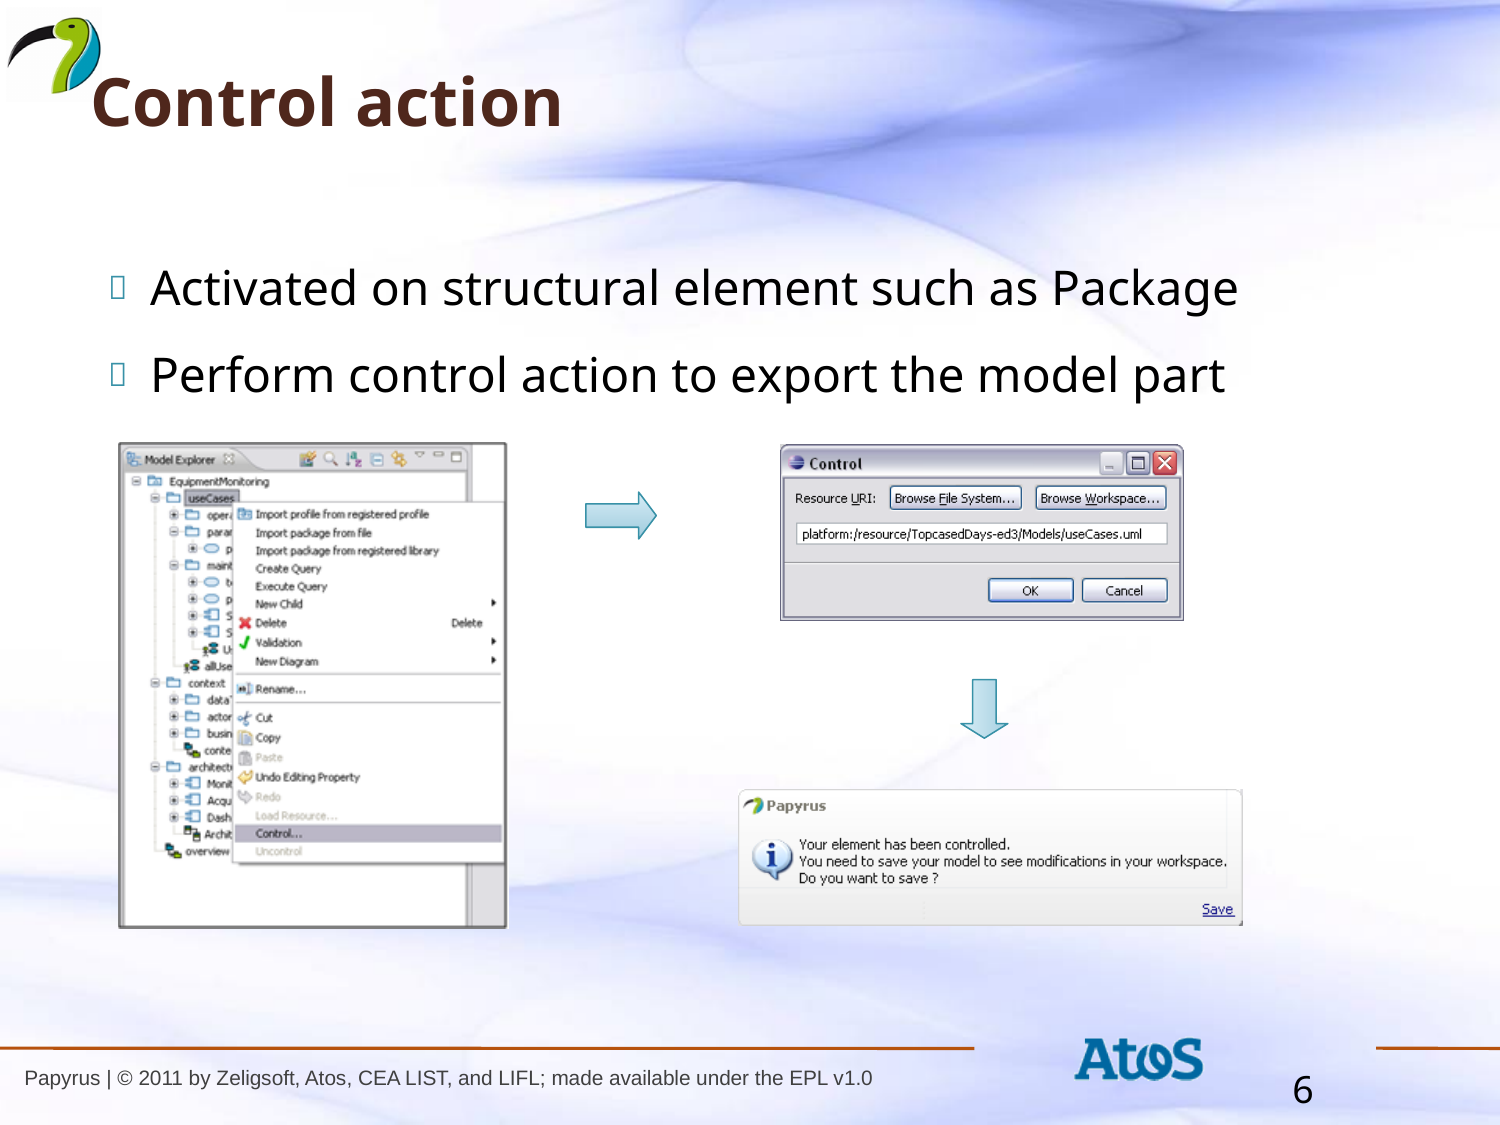

Control action
# Activated on structural element such as Package
Perform control action to export the model part